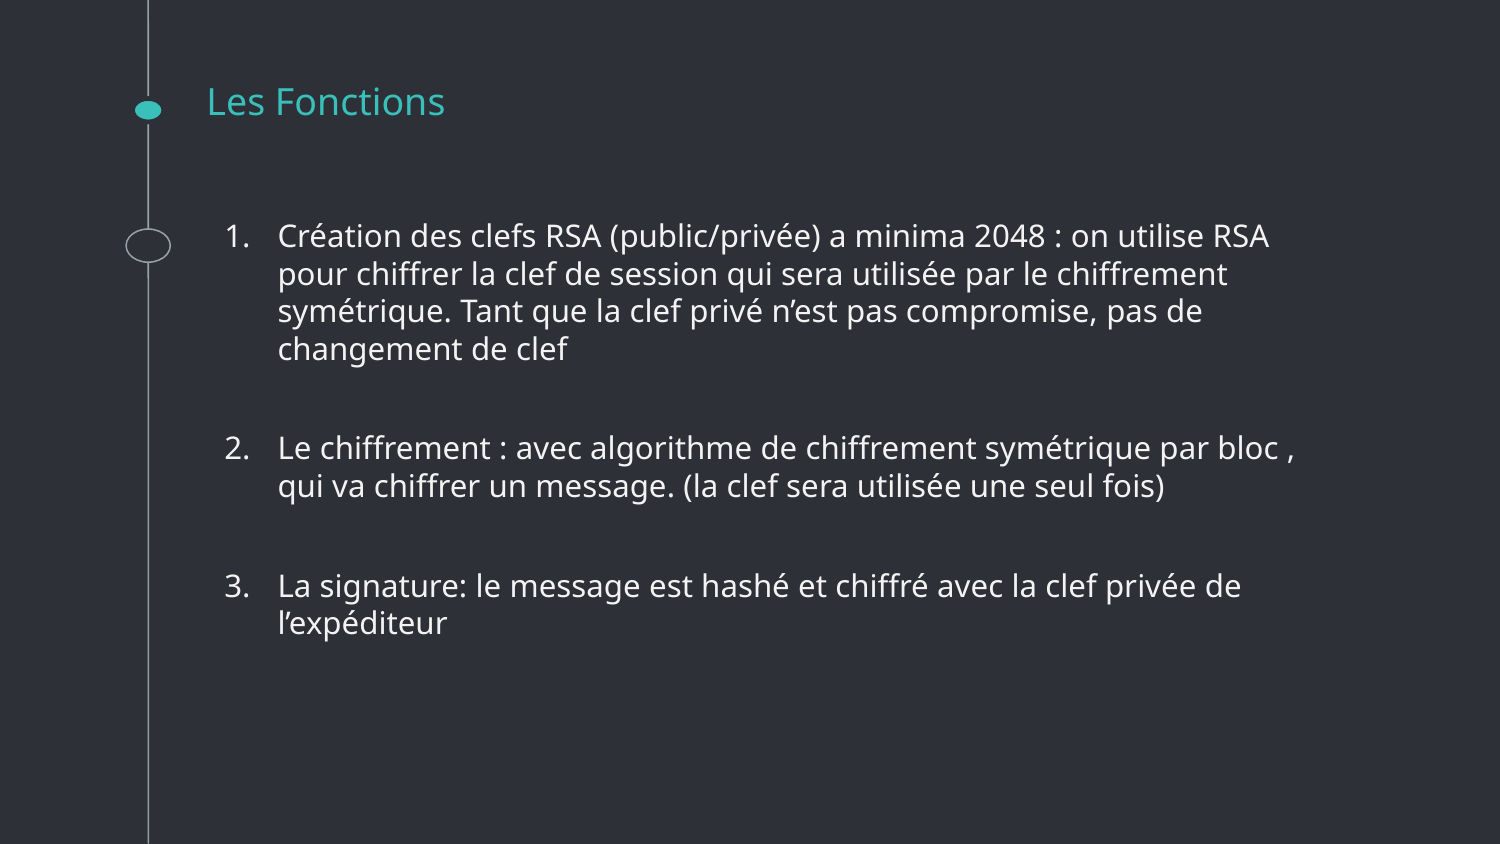

# Les Fonctions
Création des clefs RSA (public/privée) a minima 2048 : on utilise RSA pour chiffrer la clef de session qui sera utilisée par le chiffrement symétrique. Tant que la clef privé n’est pas compromise, pas de changement de clef
Le chiffrement : avec algorithme de chiffrement symétrique par bloc , qui va chiffrer un message. (la clef sera utilisée une seul fois)
La signature: le message est hashé et chiffré avec la clef privée de l’expéditeur